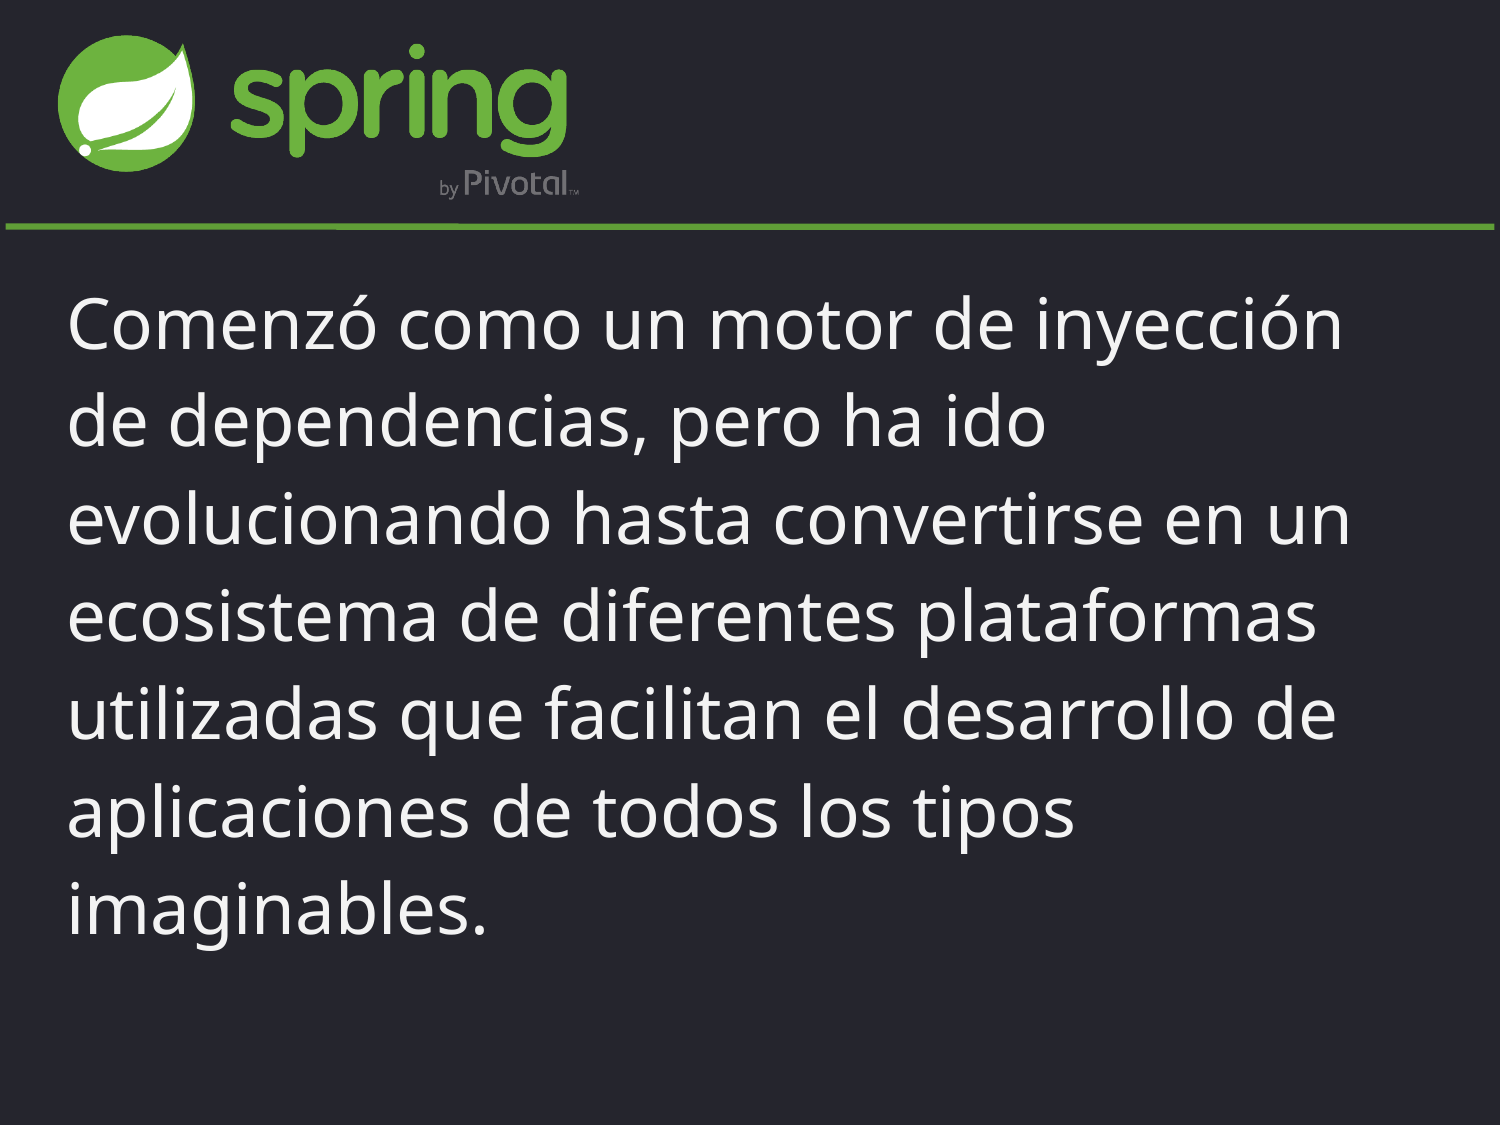

# Comenzó como un motor de inyección de dependencias, pero ha ido evolucionando hasta convertirse en un ecosistema de diferentes plataformas utilizadas que facilitan el desarrollo de aplicaciones de todos los tipos imaginables.